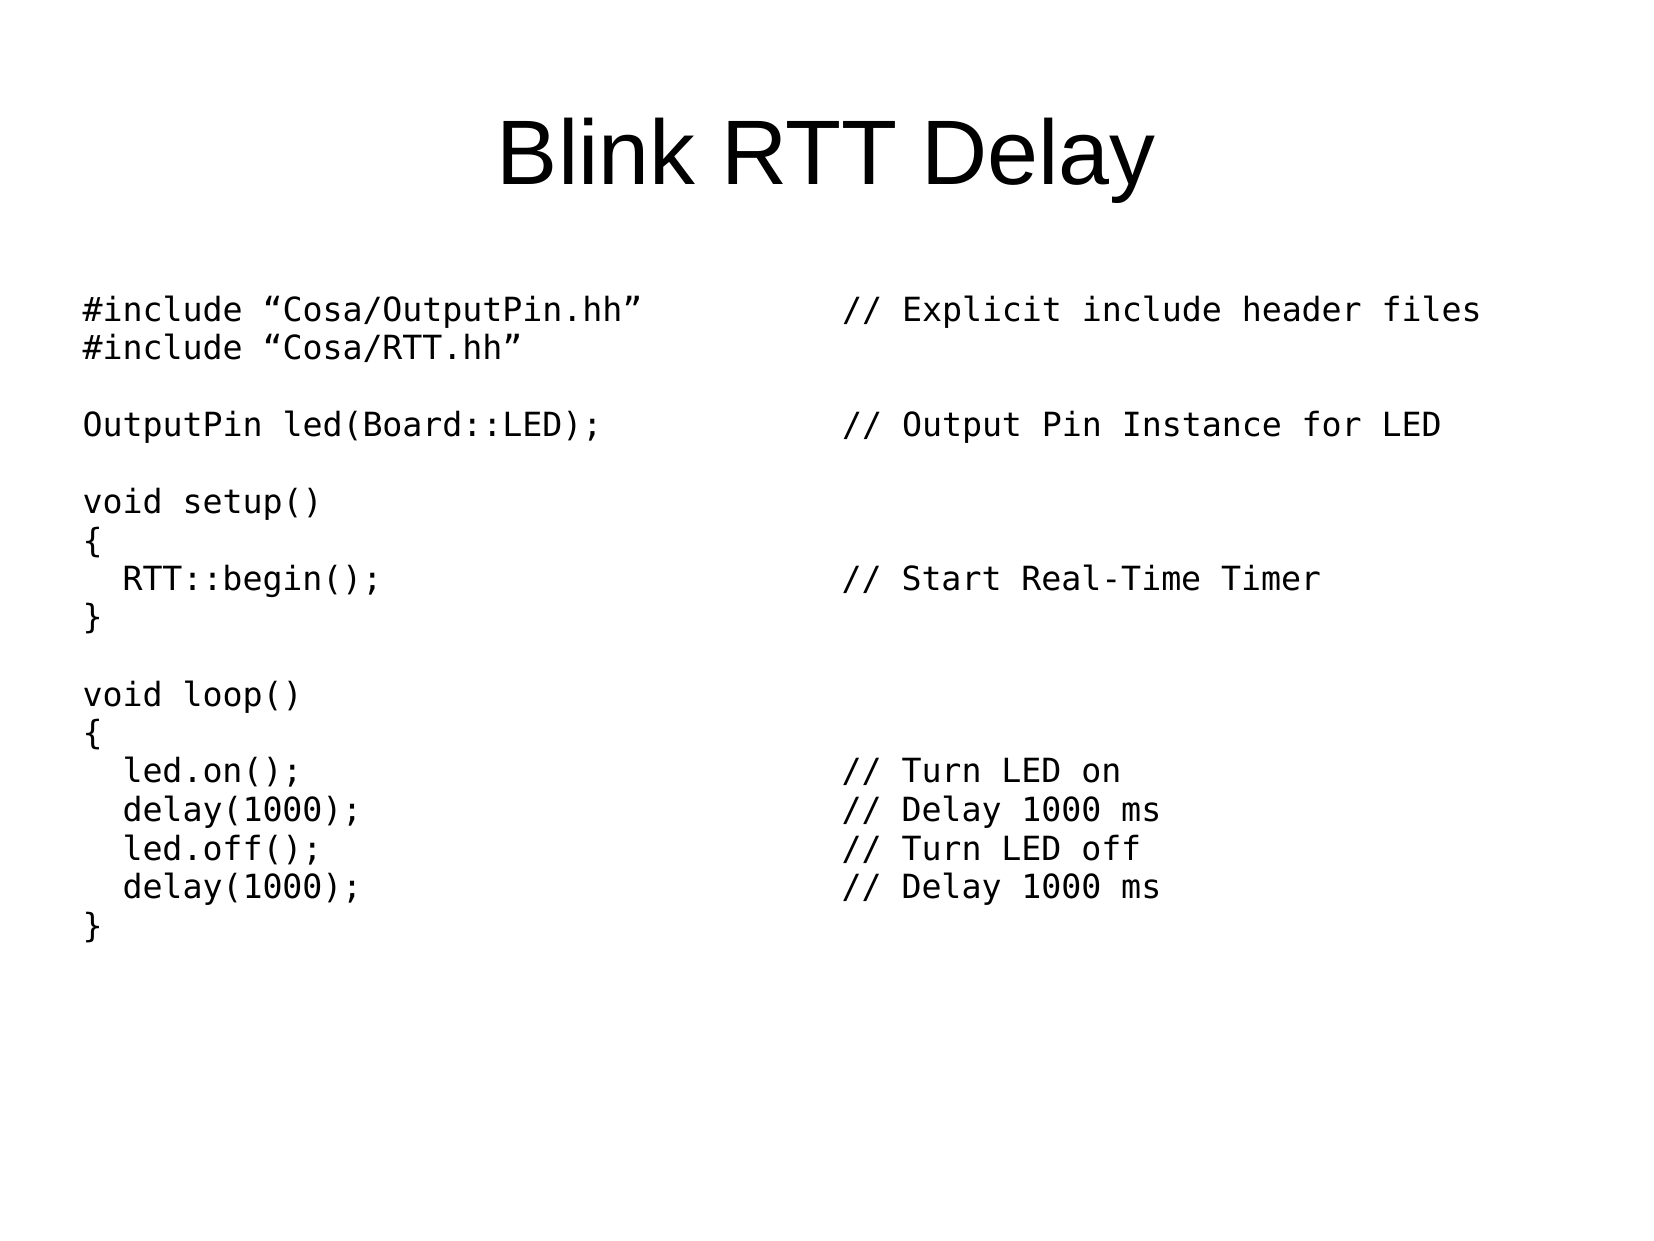

# Blink RTT Delay
#include “Cosa/OutputPin.hh” // Explicit include header files
#include “Cosa/RTT.hh”
OutputPin led(Board::LED); // Output Pin Instance for LED
void setup()
{
 RTT::begin(); // Start Real-Time Timer
}
void loop()
{
 led.on(); // Turn LED on
 delay(1000); // Delay 1000 ms
 led.off(); // Turn LED off
 delay(1000); // Delay 1000 ms
}